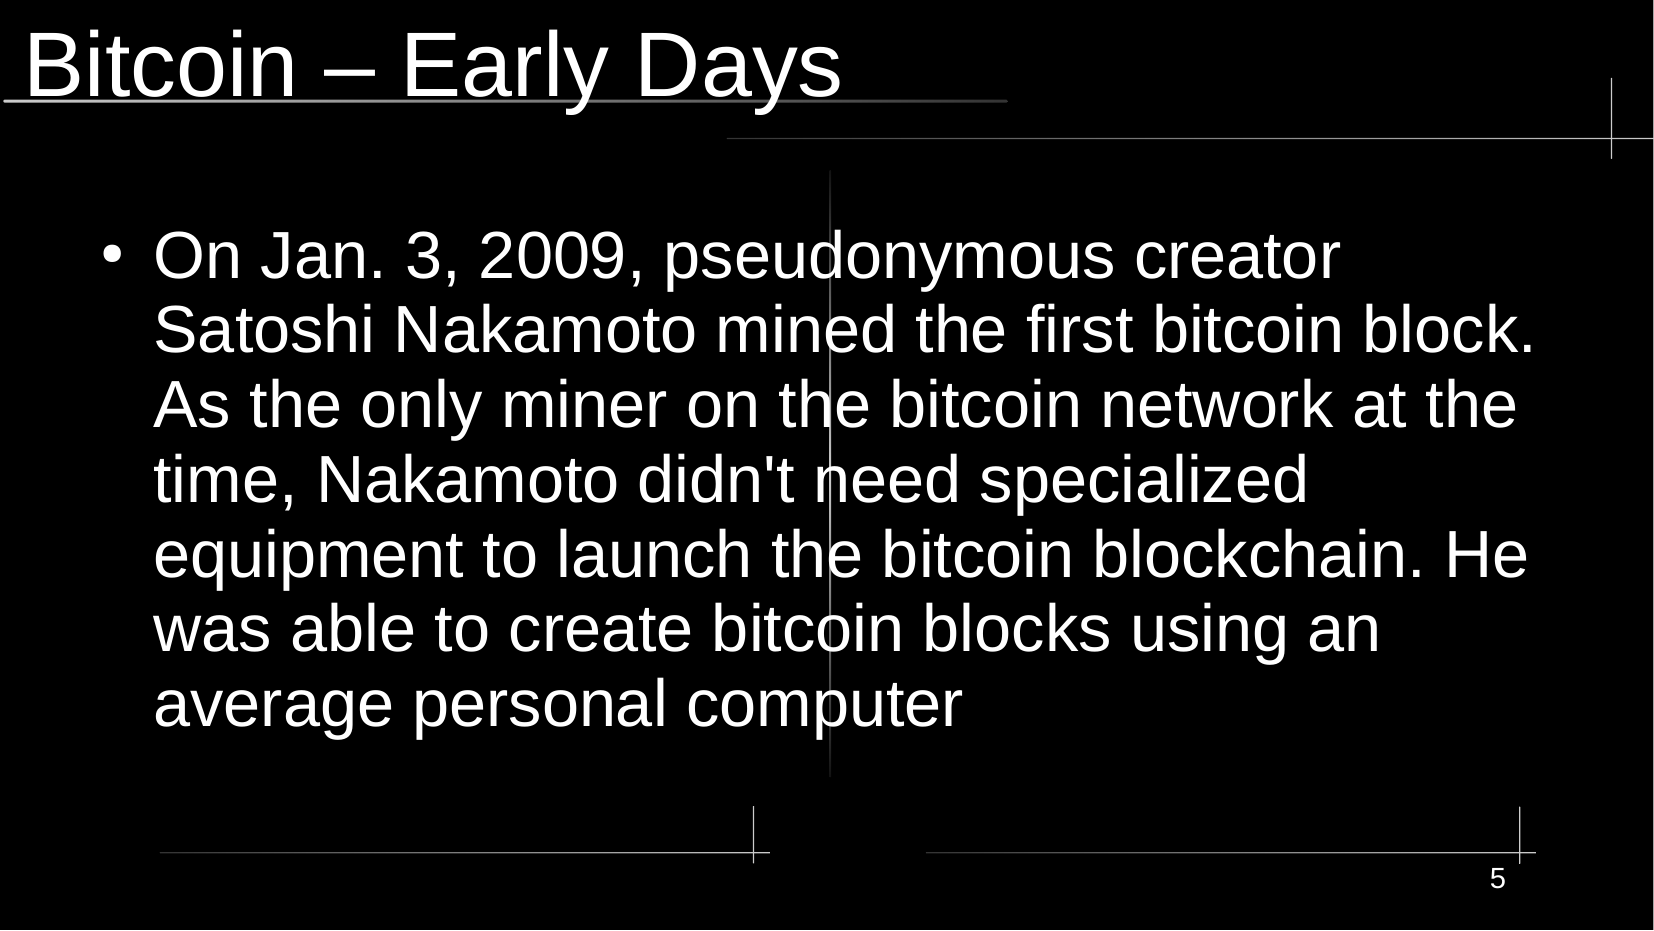

# Bitcoin – Early Days
On Jan. 3, 2009, pseudonymous creator Satoshi Nakamoto mined the first bitcoin block. As the only miner on the bitcoin network at the time, Nakamoto didn't need specialized equipment to launch the bitcoin blockchain. He was able to create bitcoin blocks using an average personal computer
5